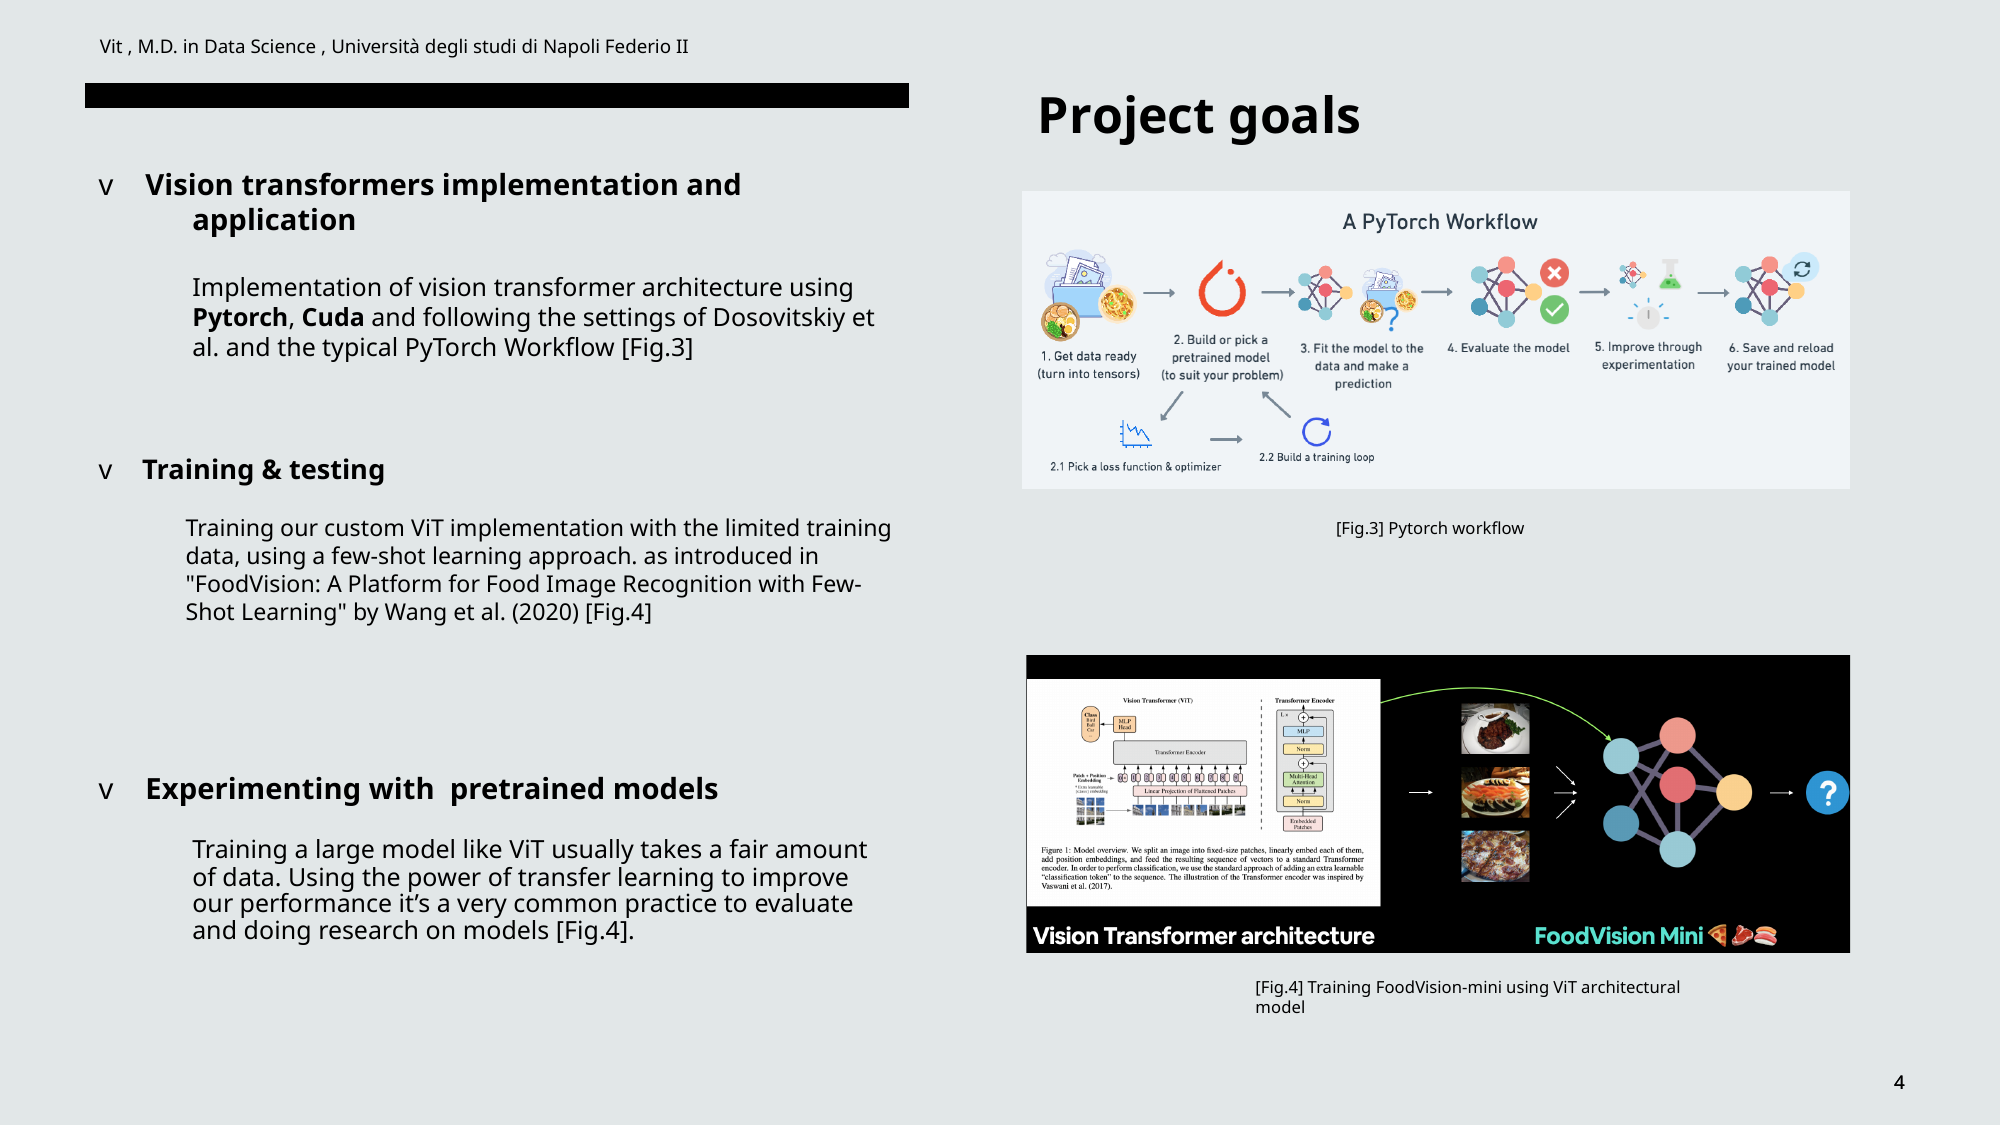

Vit , M.D. in Data Science , Università degli studi di Napoli Federio II
Project goals
# Vision transformers implementation and application Implementation of vision transformer architecture using Pytorch, Cuda and following the settings of Dosovitskiy et al. and the typical PyTorch Workflow [Fig.3]
Training & testing
Training our custom ViT implementation with the limited training data, using a few-shot learning approach. as introduced in "FoodVision: A Platform for Food Image Recognition with Few-Shot Learning" by Wang et al. (2020) [Fig.4]
[Fig.3] Pytorch workflow
Experimenting with pretrained models
Training a large model like ViT usually takes a fair amount of data. Using the power of transfer learning to improve our performance it’s a very common practice to evaluate and doing research on models [Fig.4].
[Fig.4] Training FoodVision-mini using ViT architectural model